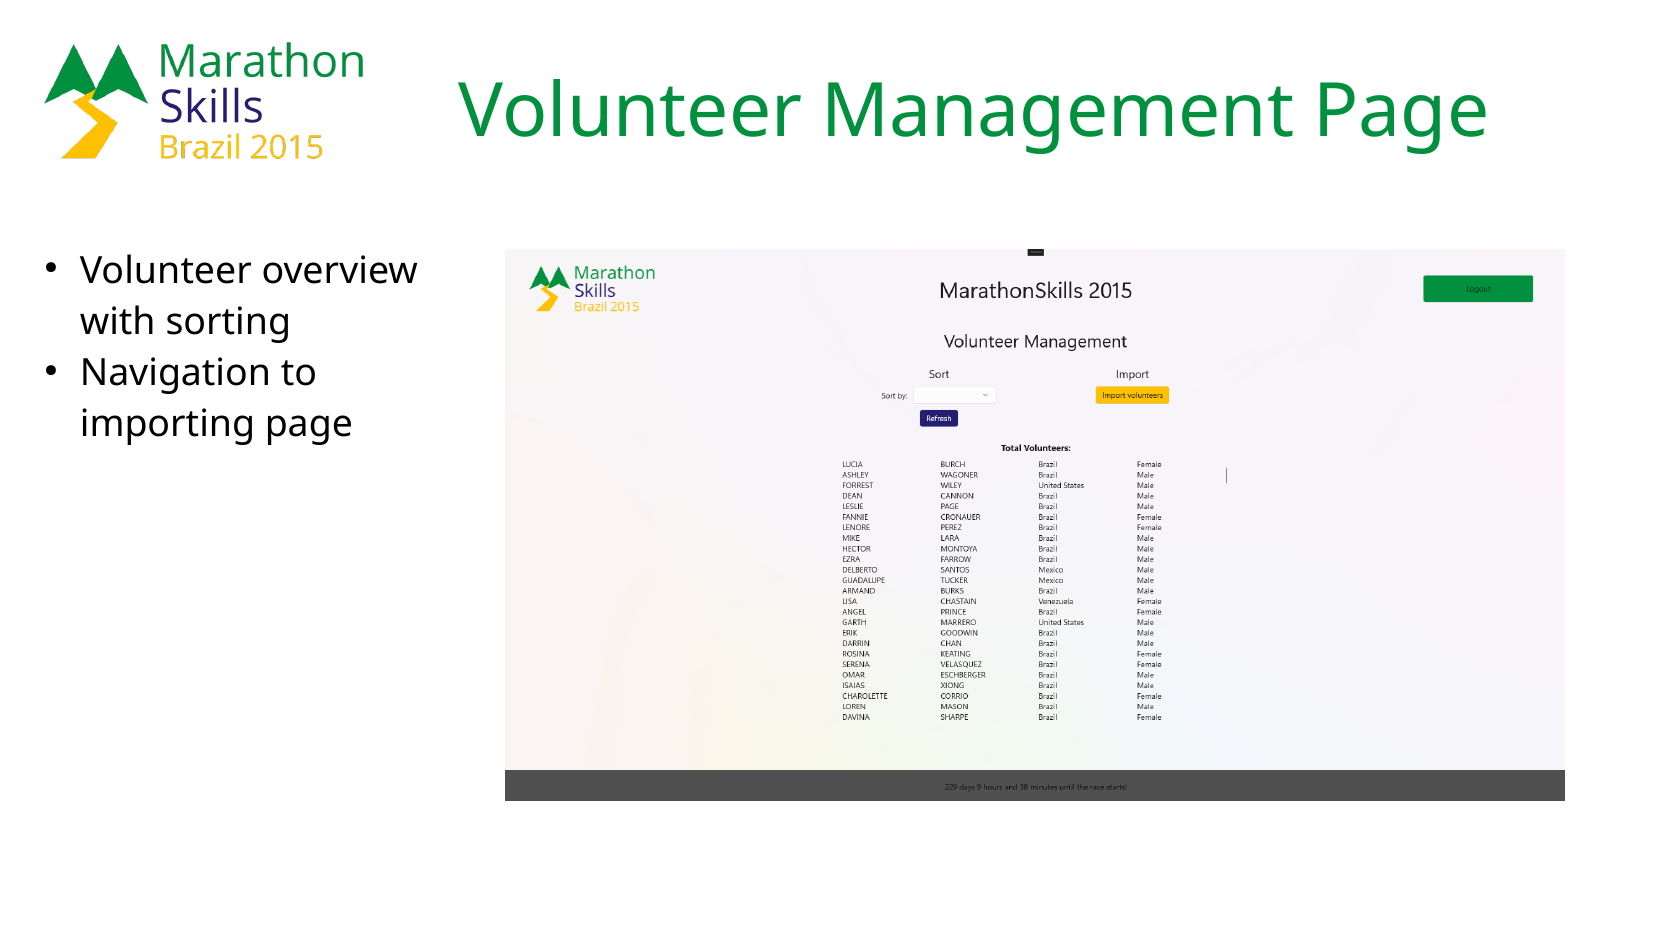

# Volunteer Management Page
Volunteer overview with sorting
Navigation to importing page